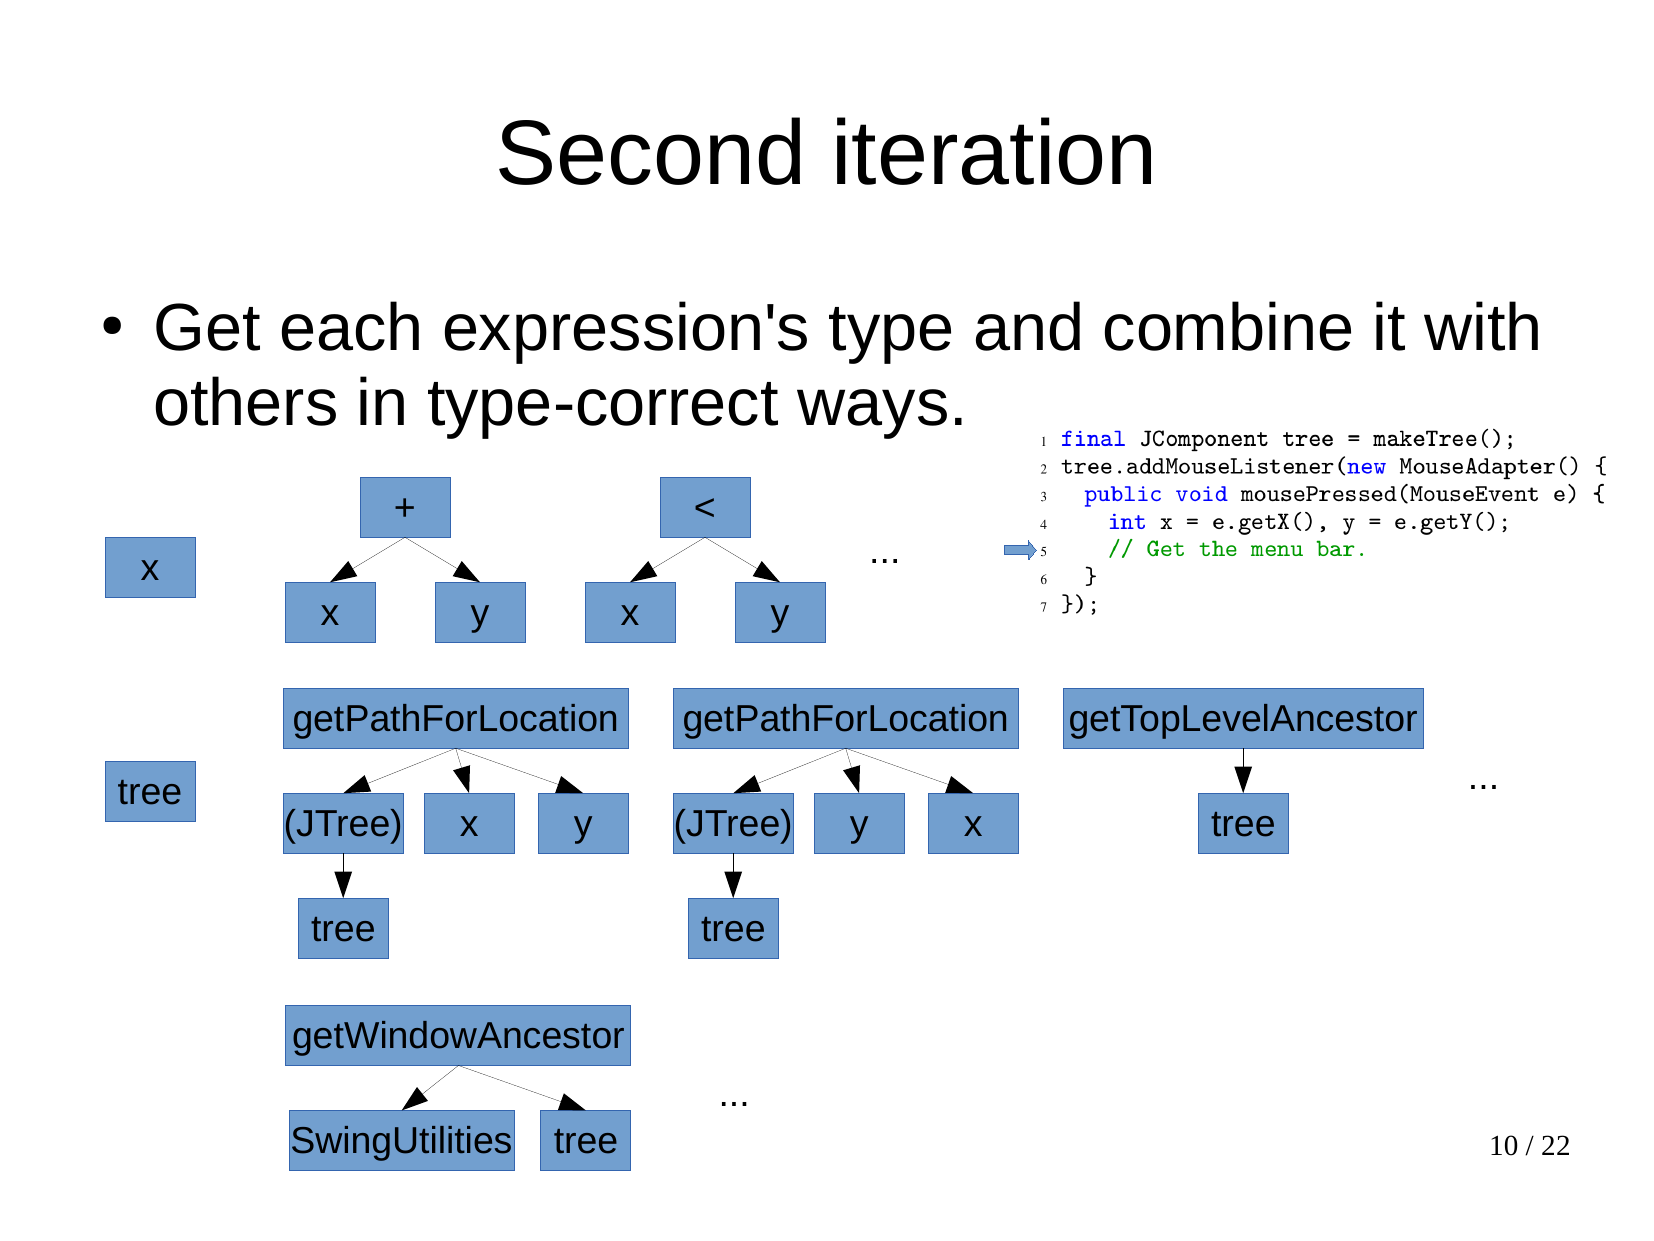

# Second iteration
Get each expression's type and combine it with others in type-correct ways.
+
x
y
<
x
y
...
x
getPathForLocation
(JTree)
x
y
tree
getPathForLocation
(JTree)
y
x
tree
getTopLevelAncestor
tree
...
tree
getWindowAncestor
SwingUtilities
tree
...
10